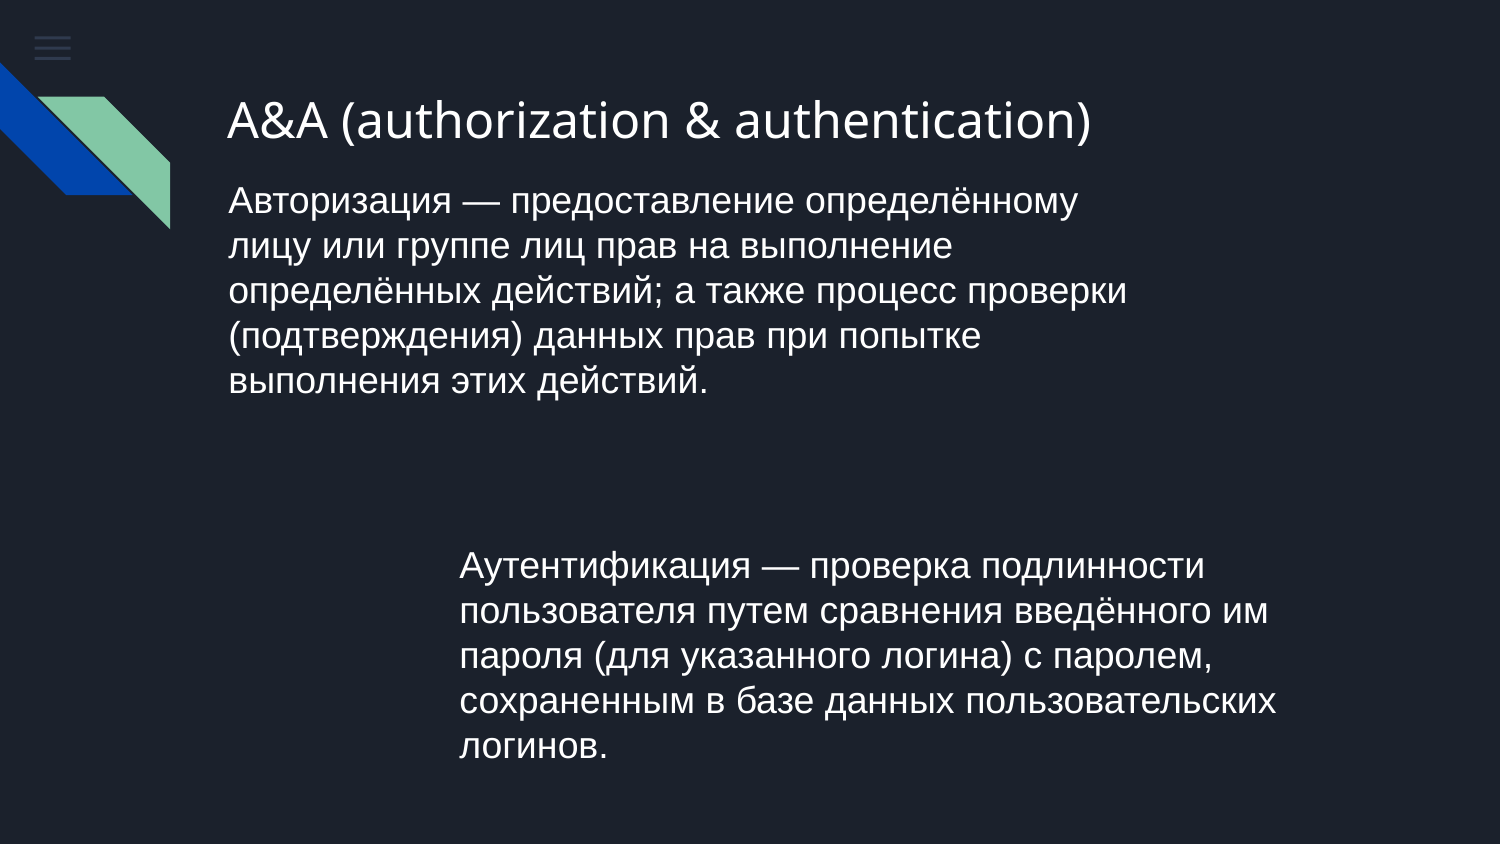

# A&A (authorization & authentication)
Авторизация — предоставление определённому лицу или группе лиц прав на выполнение определённых действий; а также процесс проверки (подтверждения) данных прав при попытке выполнения этих действий.
Аутентификация — проверка подлинности пользователя путем сравнения введённого им пароля (для указанного логина) с паролем, сохраненным в базе данных пользовательских логинов.